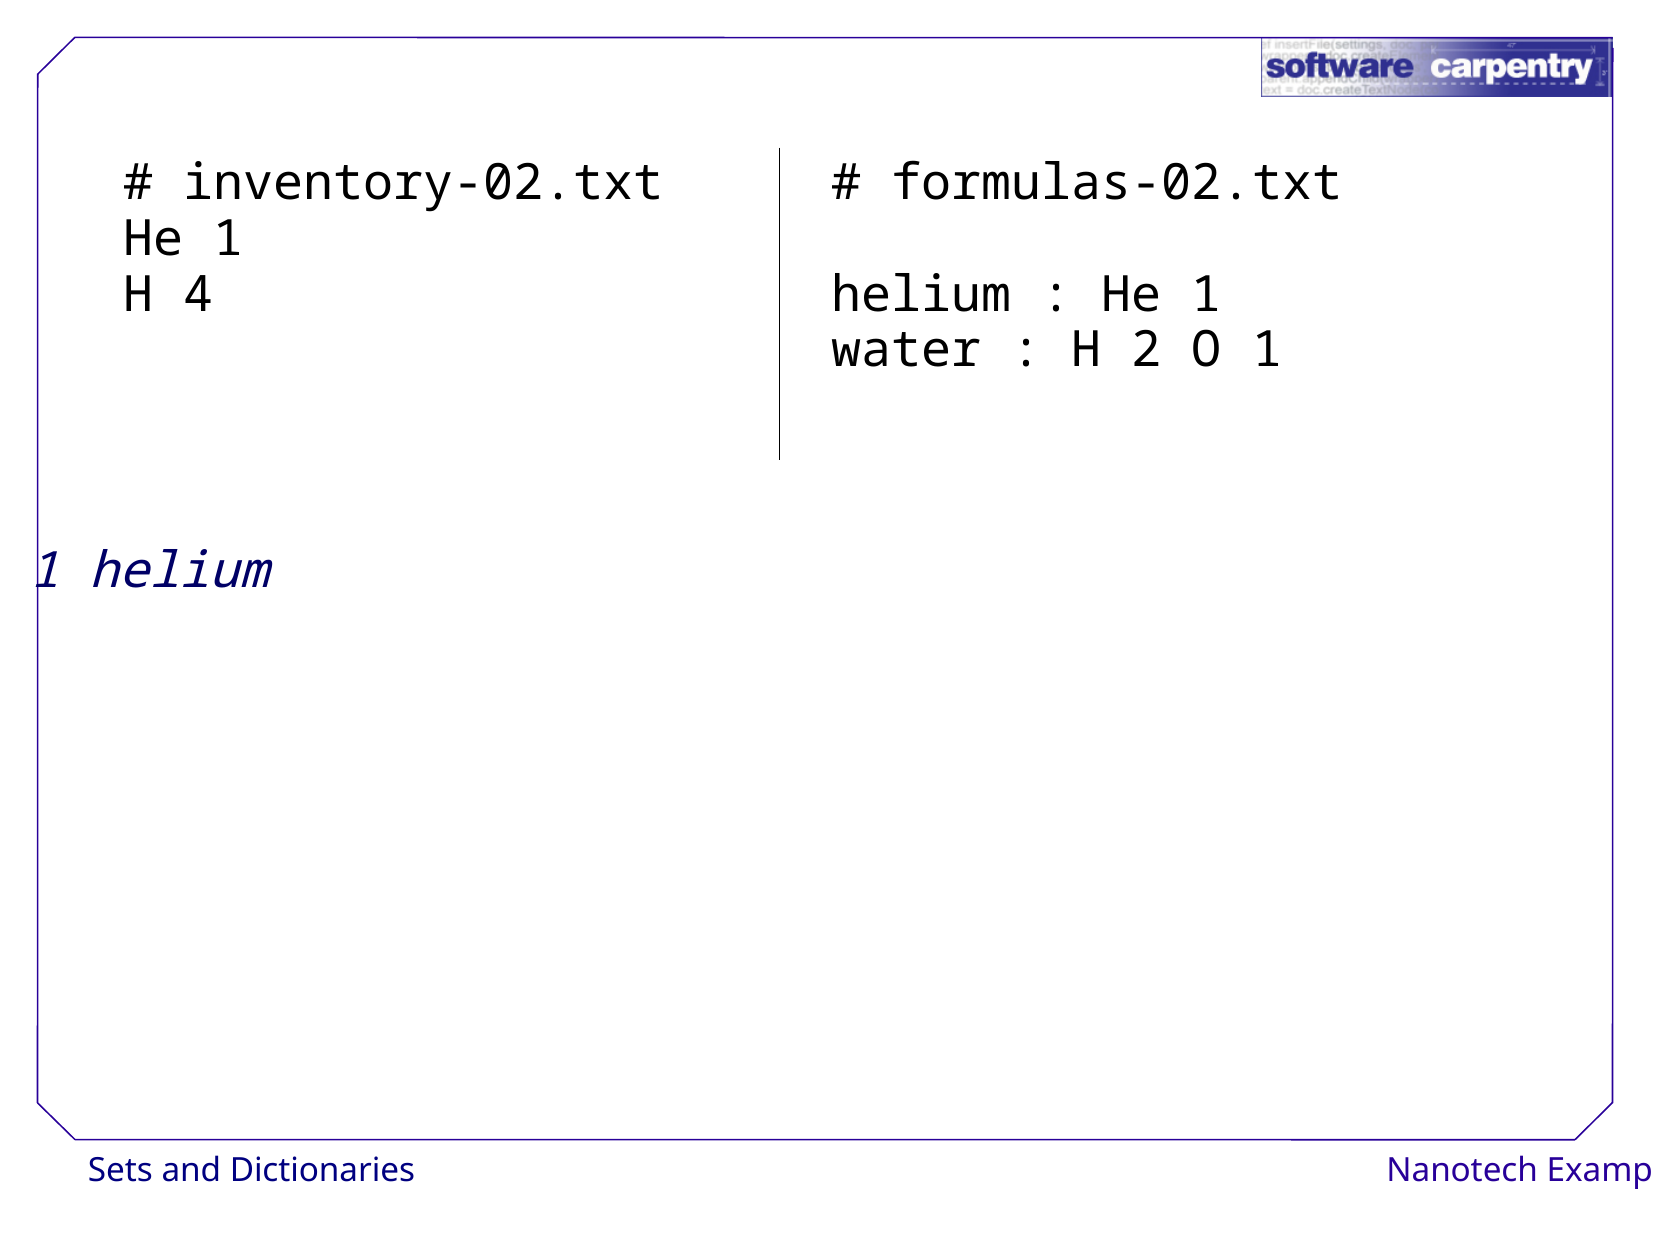

# inventory-02.txt
He 1
H 4
# formulas-02.txt
helium : He 1
water : H 2 O 1
1 helium